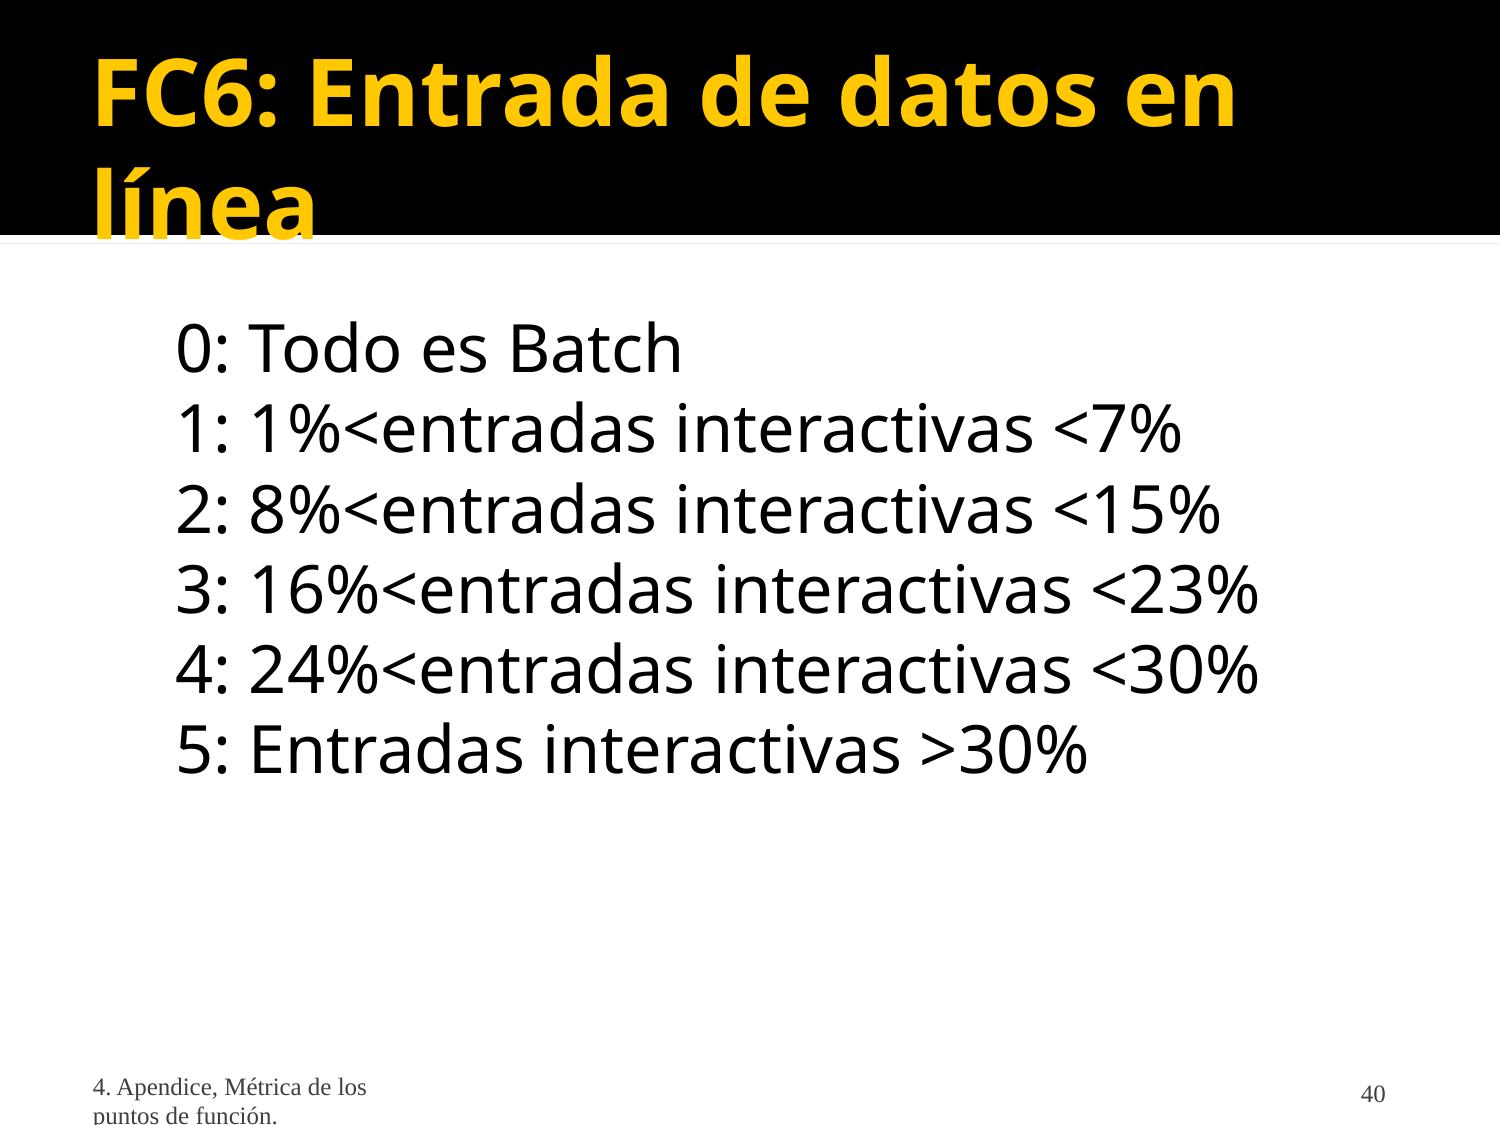

# FC6: Entrada de datos en línea
0: Todo es Batch
1: 1%<entradas interactivas <7%
2: 8%<entradas interactivas <15%
3: 16%<entradas interactivas <23%
4: 24%<entradas interactivas <30%
5: Entradas interactivas >30%
4. Apendice, Métrica de los puntos de función.
40